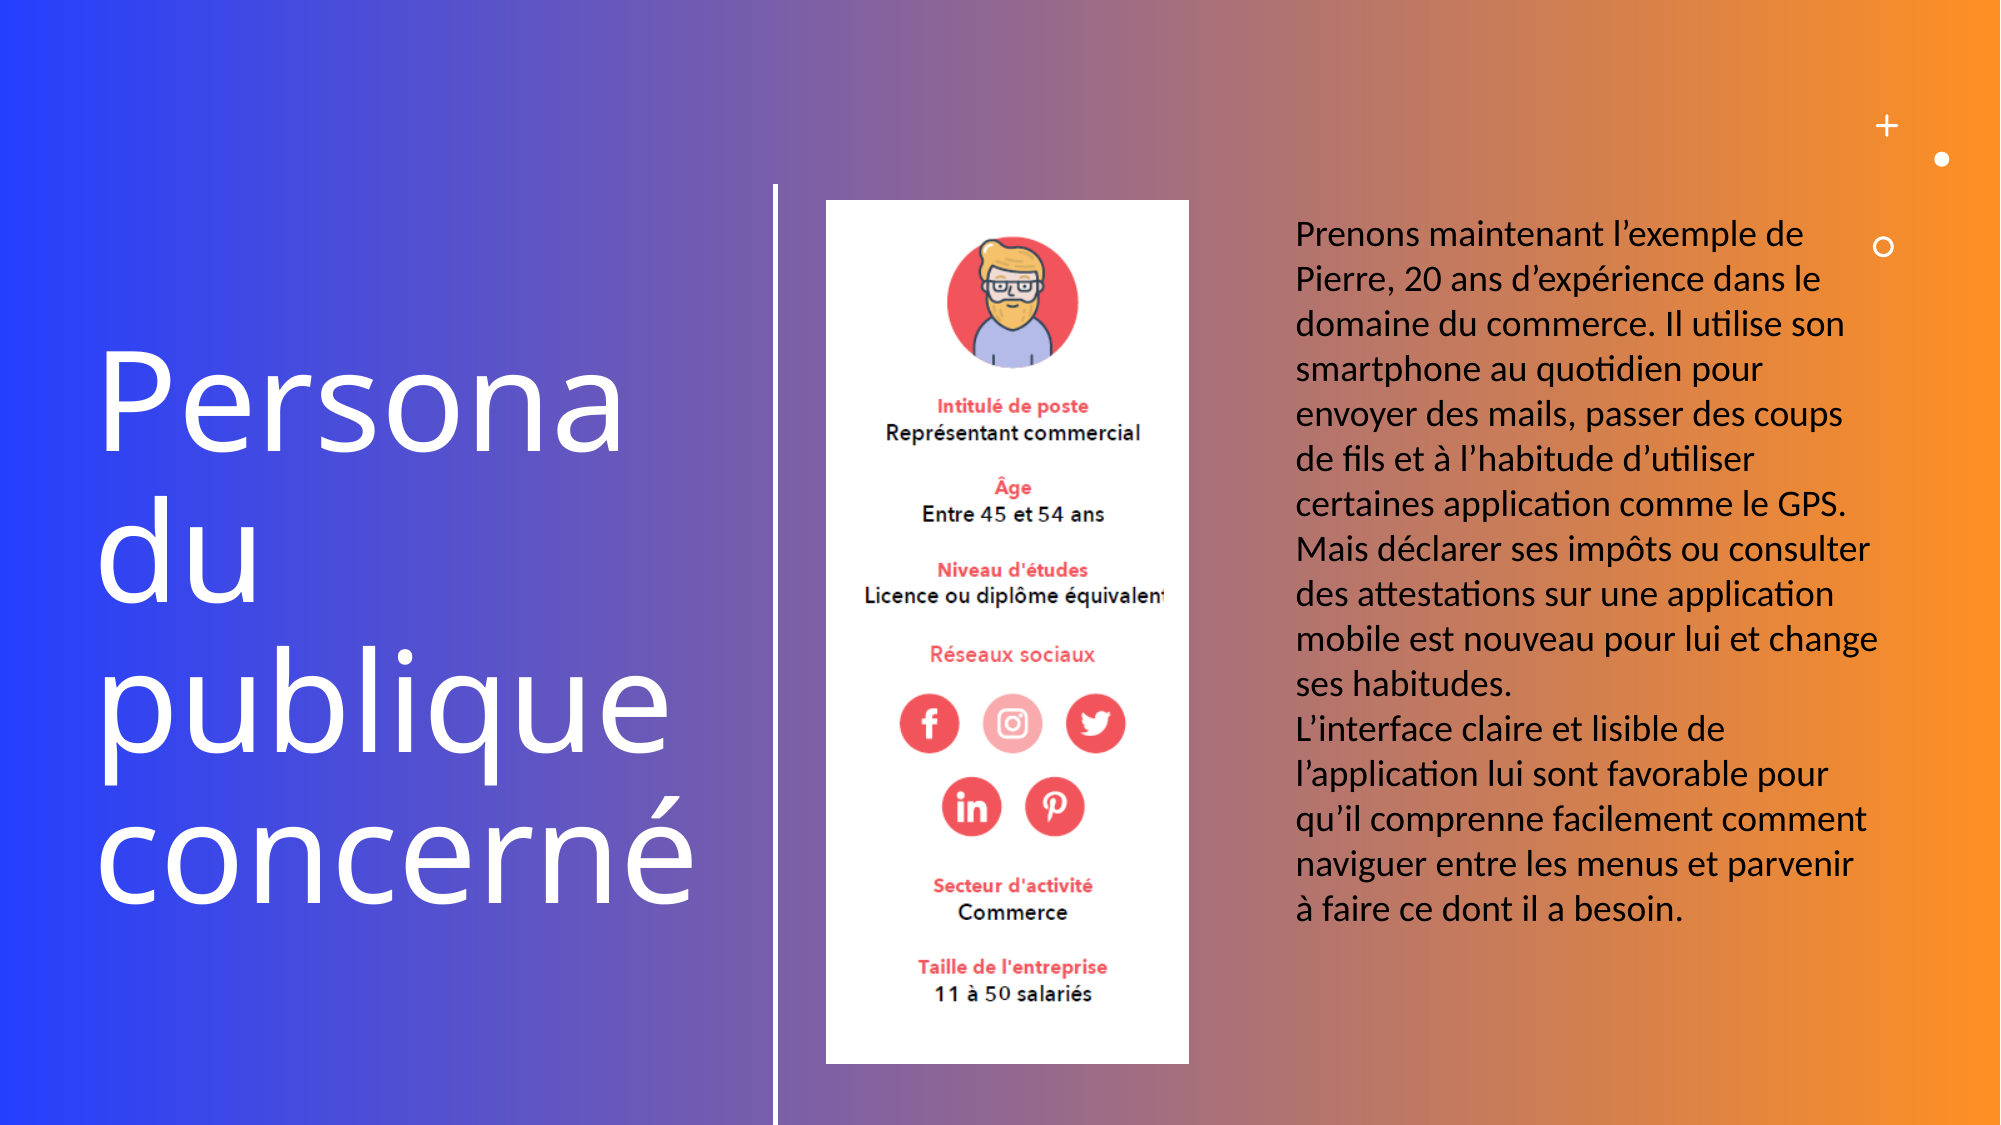

# Persona du publique concerné
Prenons maintenant l’exemple de Pierre, 20 ans d’expérience dans le domaine du commerce. Il utilise son smartphone au quotidien pour envoyer des mails, passer des coups de fils et à l’habitude d’utiliser certaines application comme le GPS.
Mais déclarer ses impôts ou consulter des attestations sur une application mobile est nouveau pour lui et change ses habitudes.
L’interface claire et lisible de l’application lui sont favorable pour qu’il comprenne facilement comment naviguer entre les menus et parvenir à faire ce dont il a besoin.